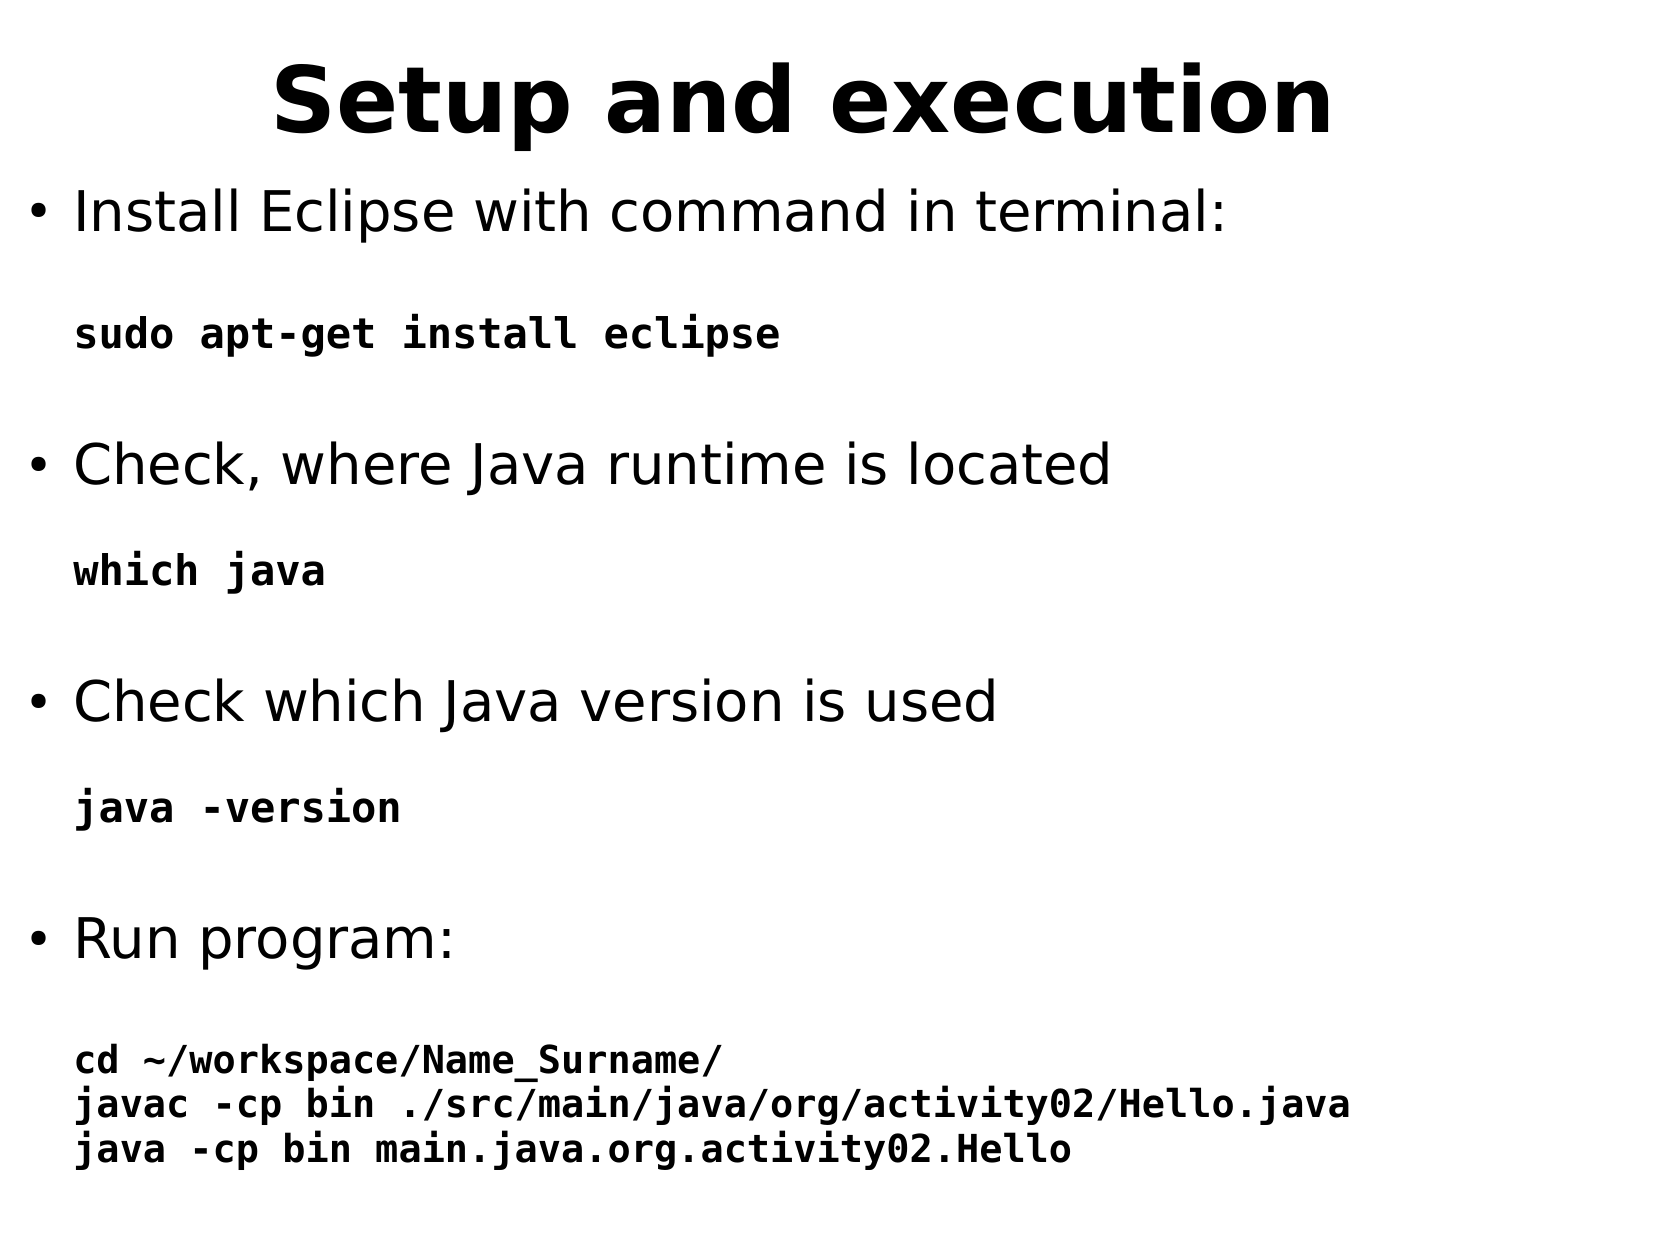

# Setup and execution
Install Eclipse with command in terminal:
sudo apt-get install eclipse
Check, where Java runtime is located
which java
Check which Java version is used
java -version
Run program:
cd ~/workspace/Name_Surname/
javac -cp bin ./src/main/java/org/activity02/Hello.java
java -cp bin main.java.org.activity02.Hello